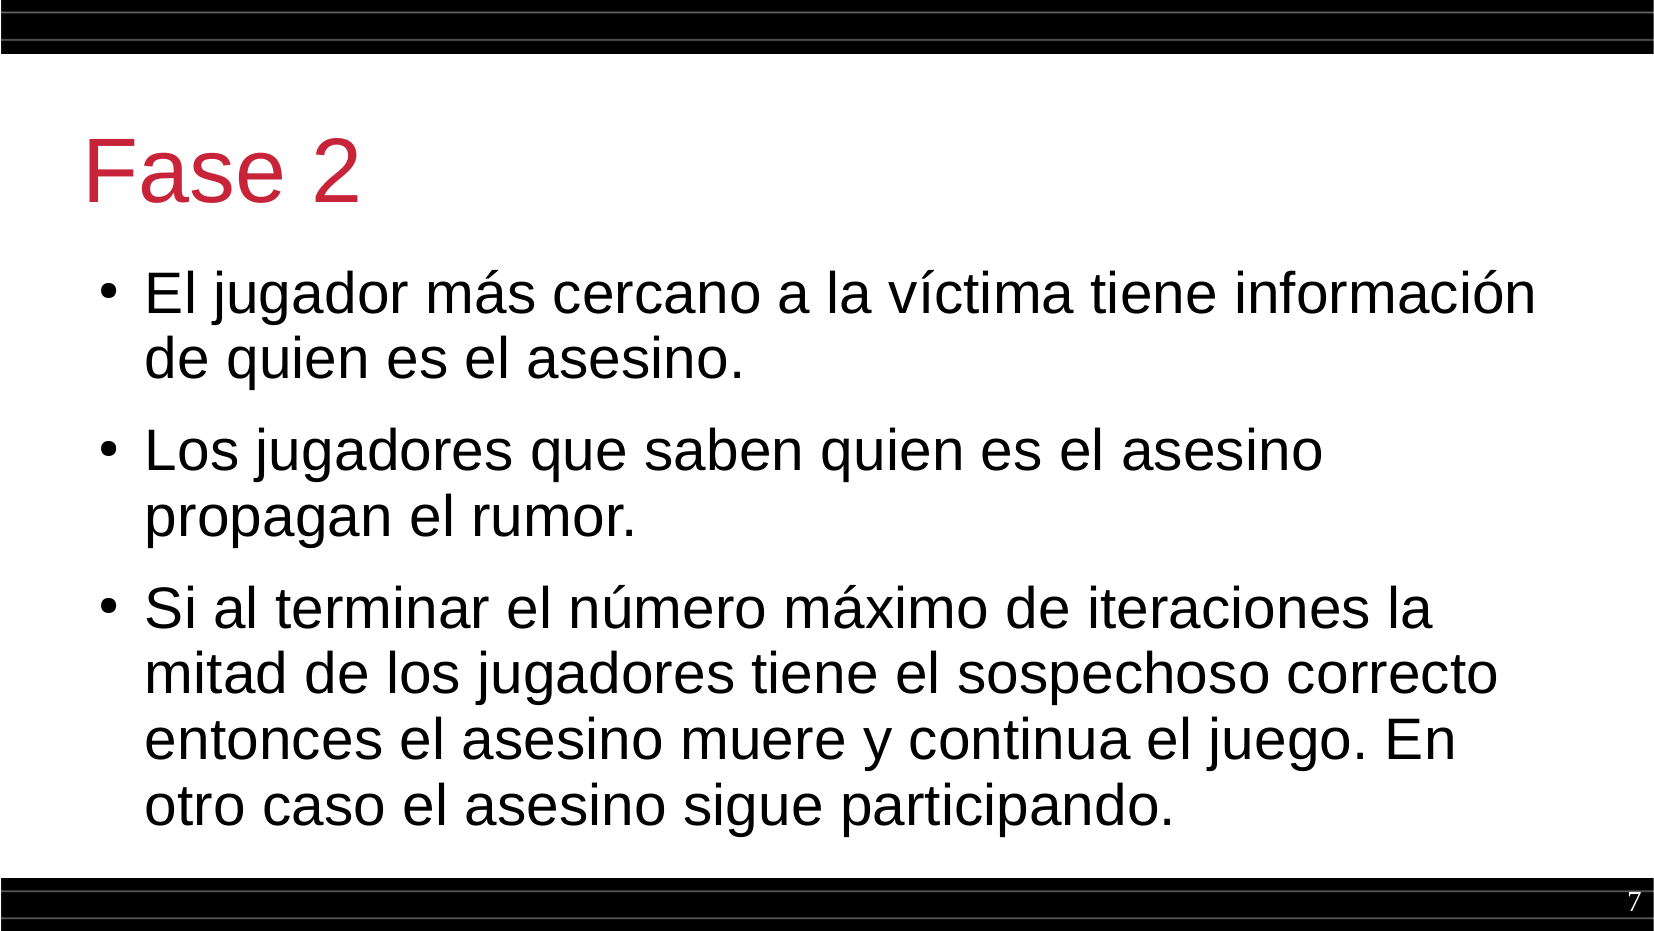

# Fase 2
El jugador más cercano a la víctima tiene información de quien es el asesino.
Los jugadores que saben quien es el asesino propagan el rumor.
Si al terminar el número máximo de iteraciones la mitad de los jugadores tiene el sospechoso correcto entonces el asesino muere y continua el juego. En otro caso el asesino sigue participando.